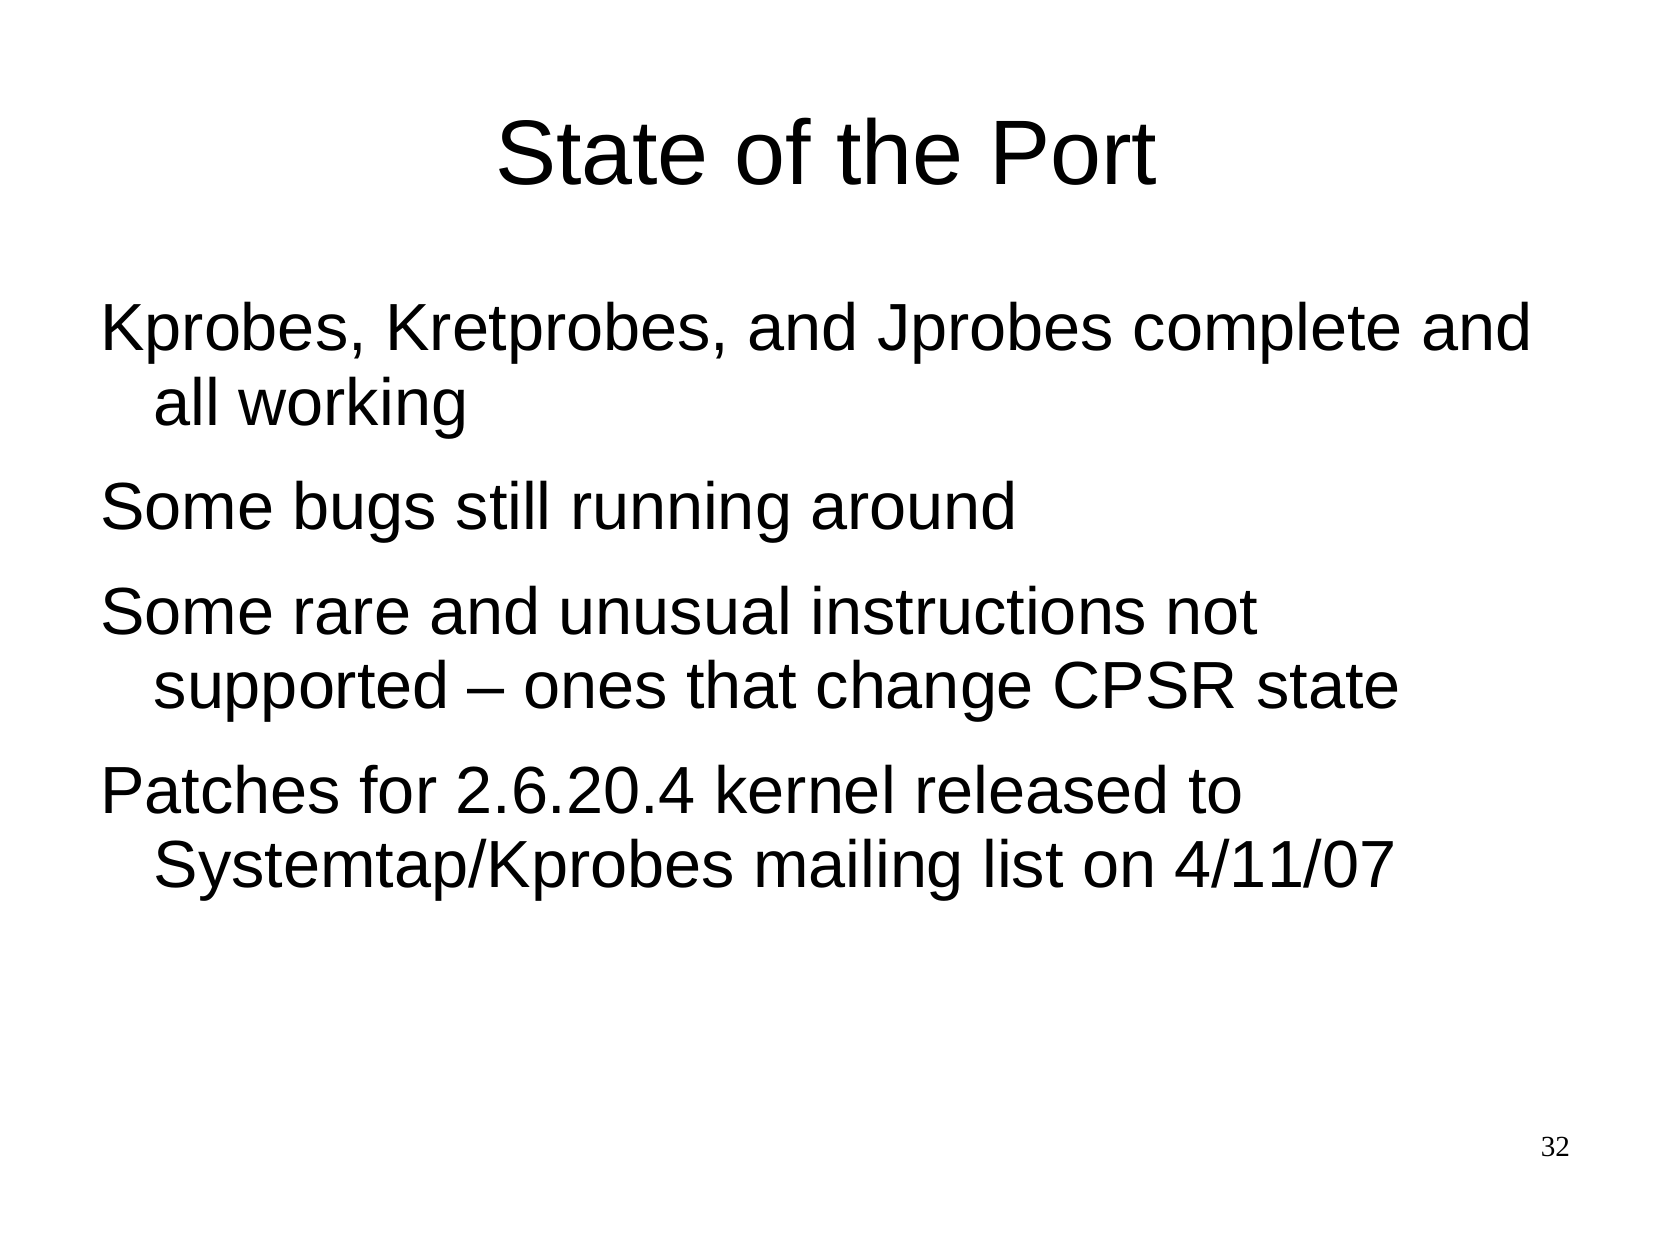

# State of the Port
Kprobes, Kretprobes, and Jprobes complete and all working
Some bugs still running around
Some rare and unusual instructions not supported – ones that change CPSR state
Patches for 2.6.20.4 kernel released to Systemtap/Kprobes mailing list on 4/11/07
32